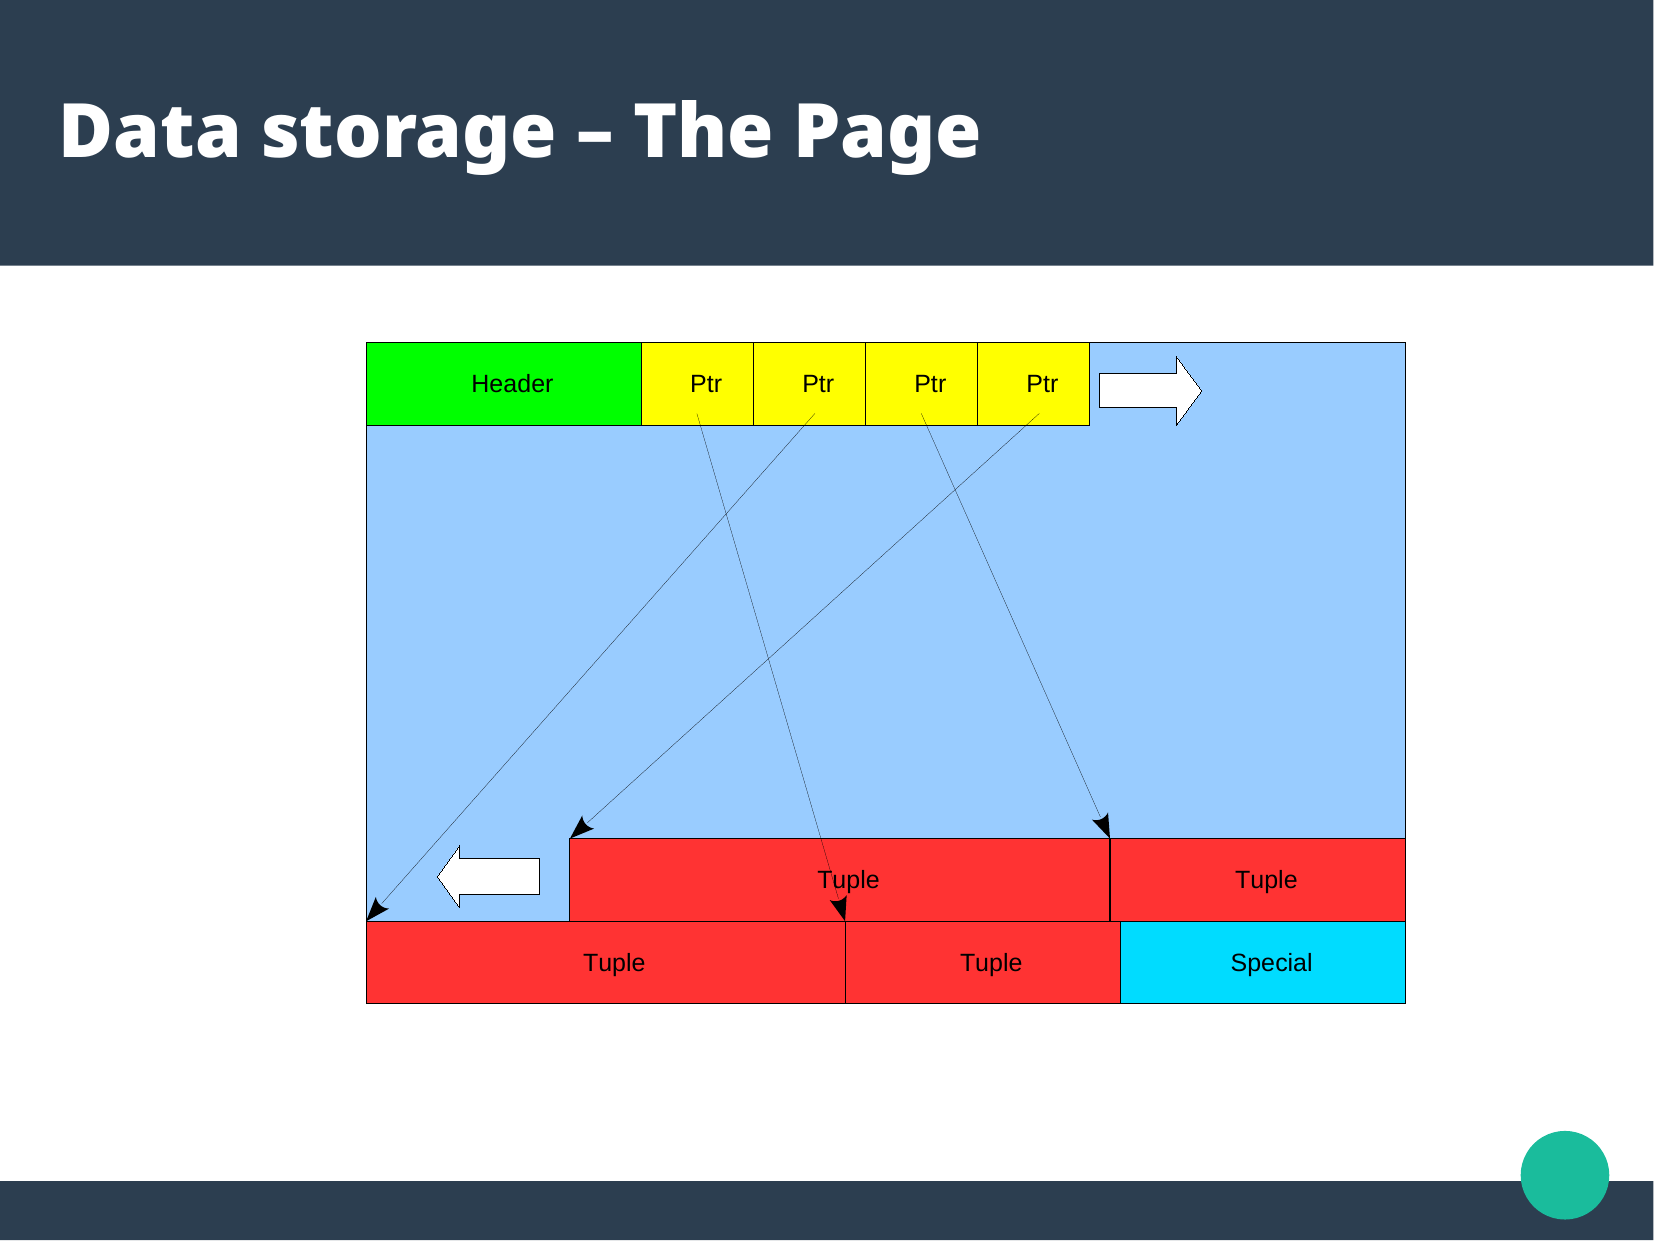

# Data storage – The Page
Header
Ptr
Ptr
Ptr
Ptr
Tuple
Tuple
Tuple
Tuple
Special